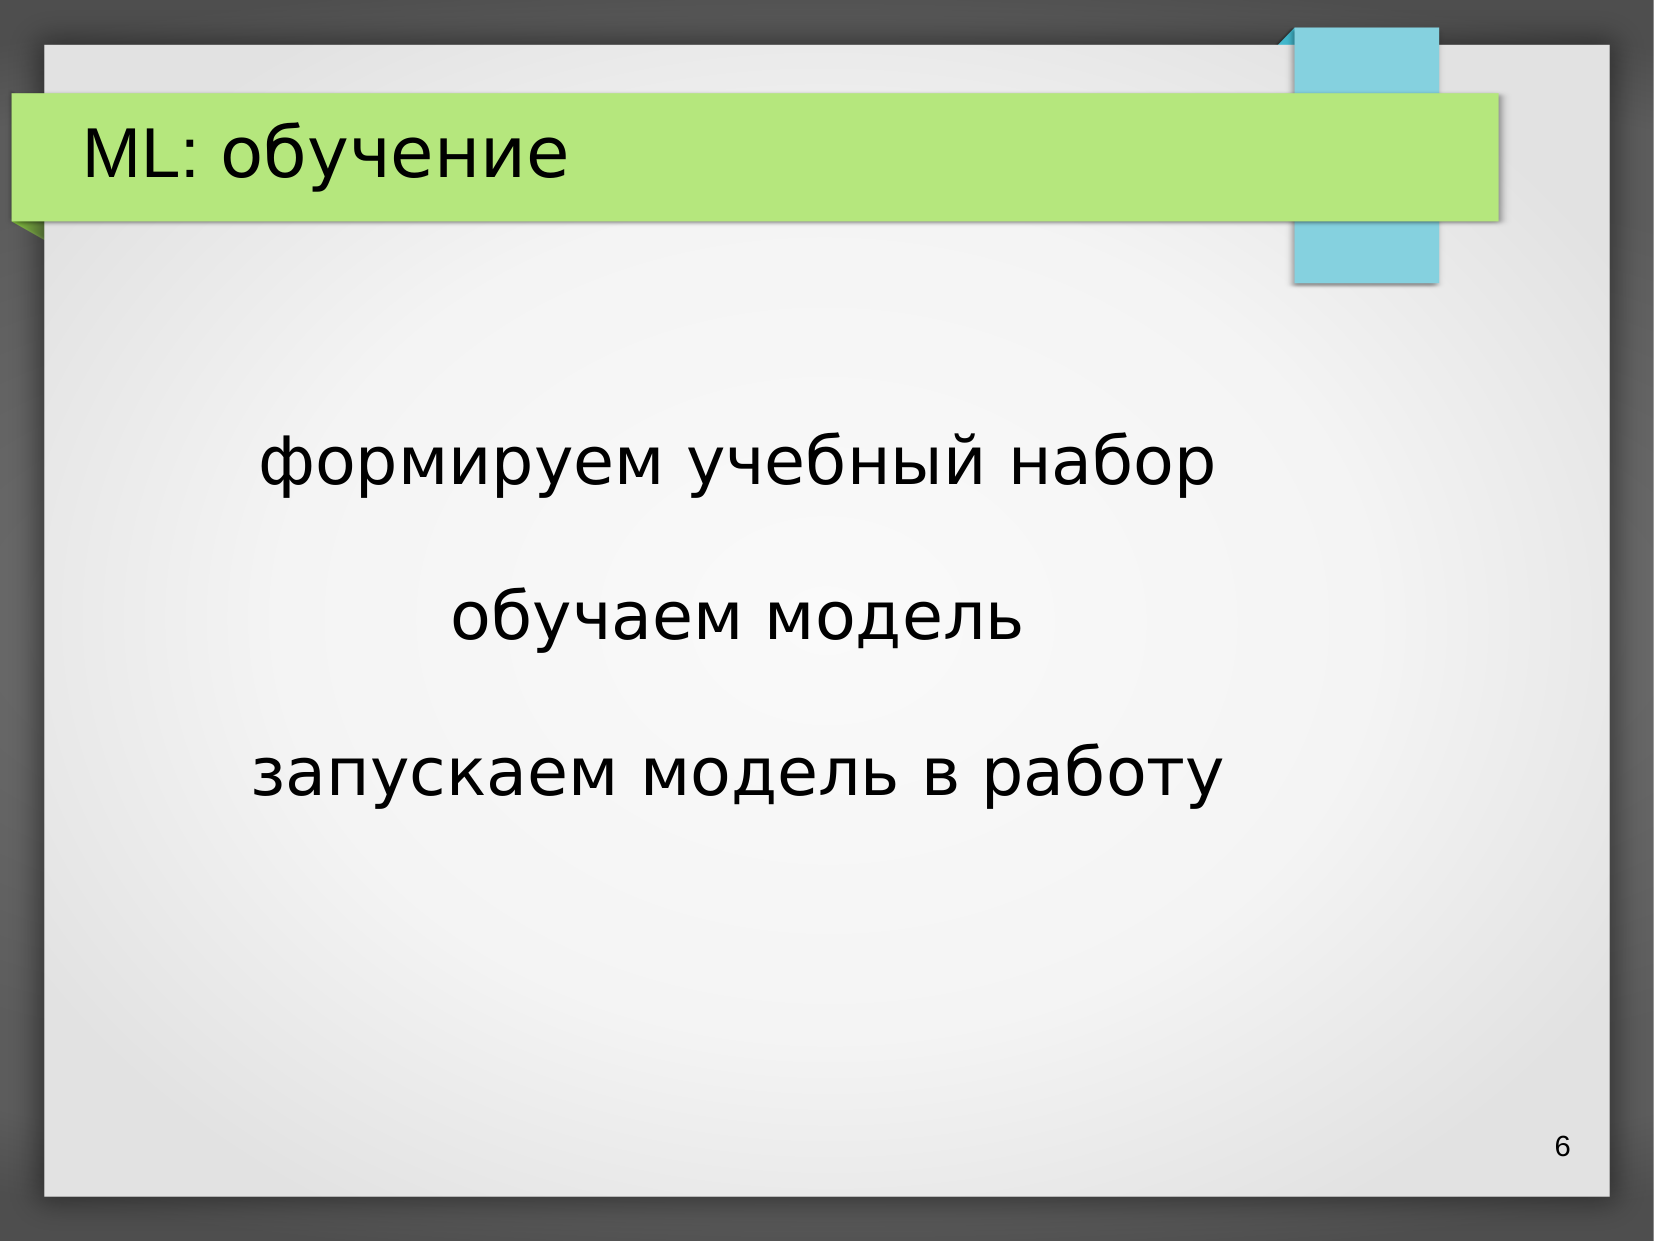

# ML: обучение
формируем учебный набор
обучаем модель
запускаем модель в работу
6